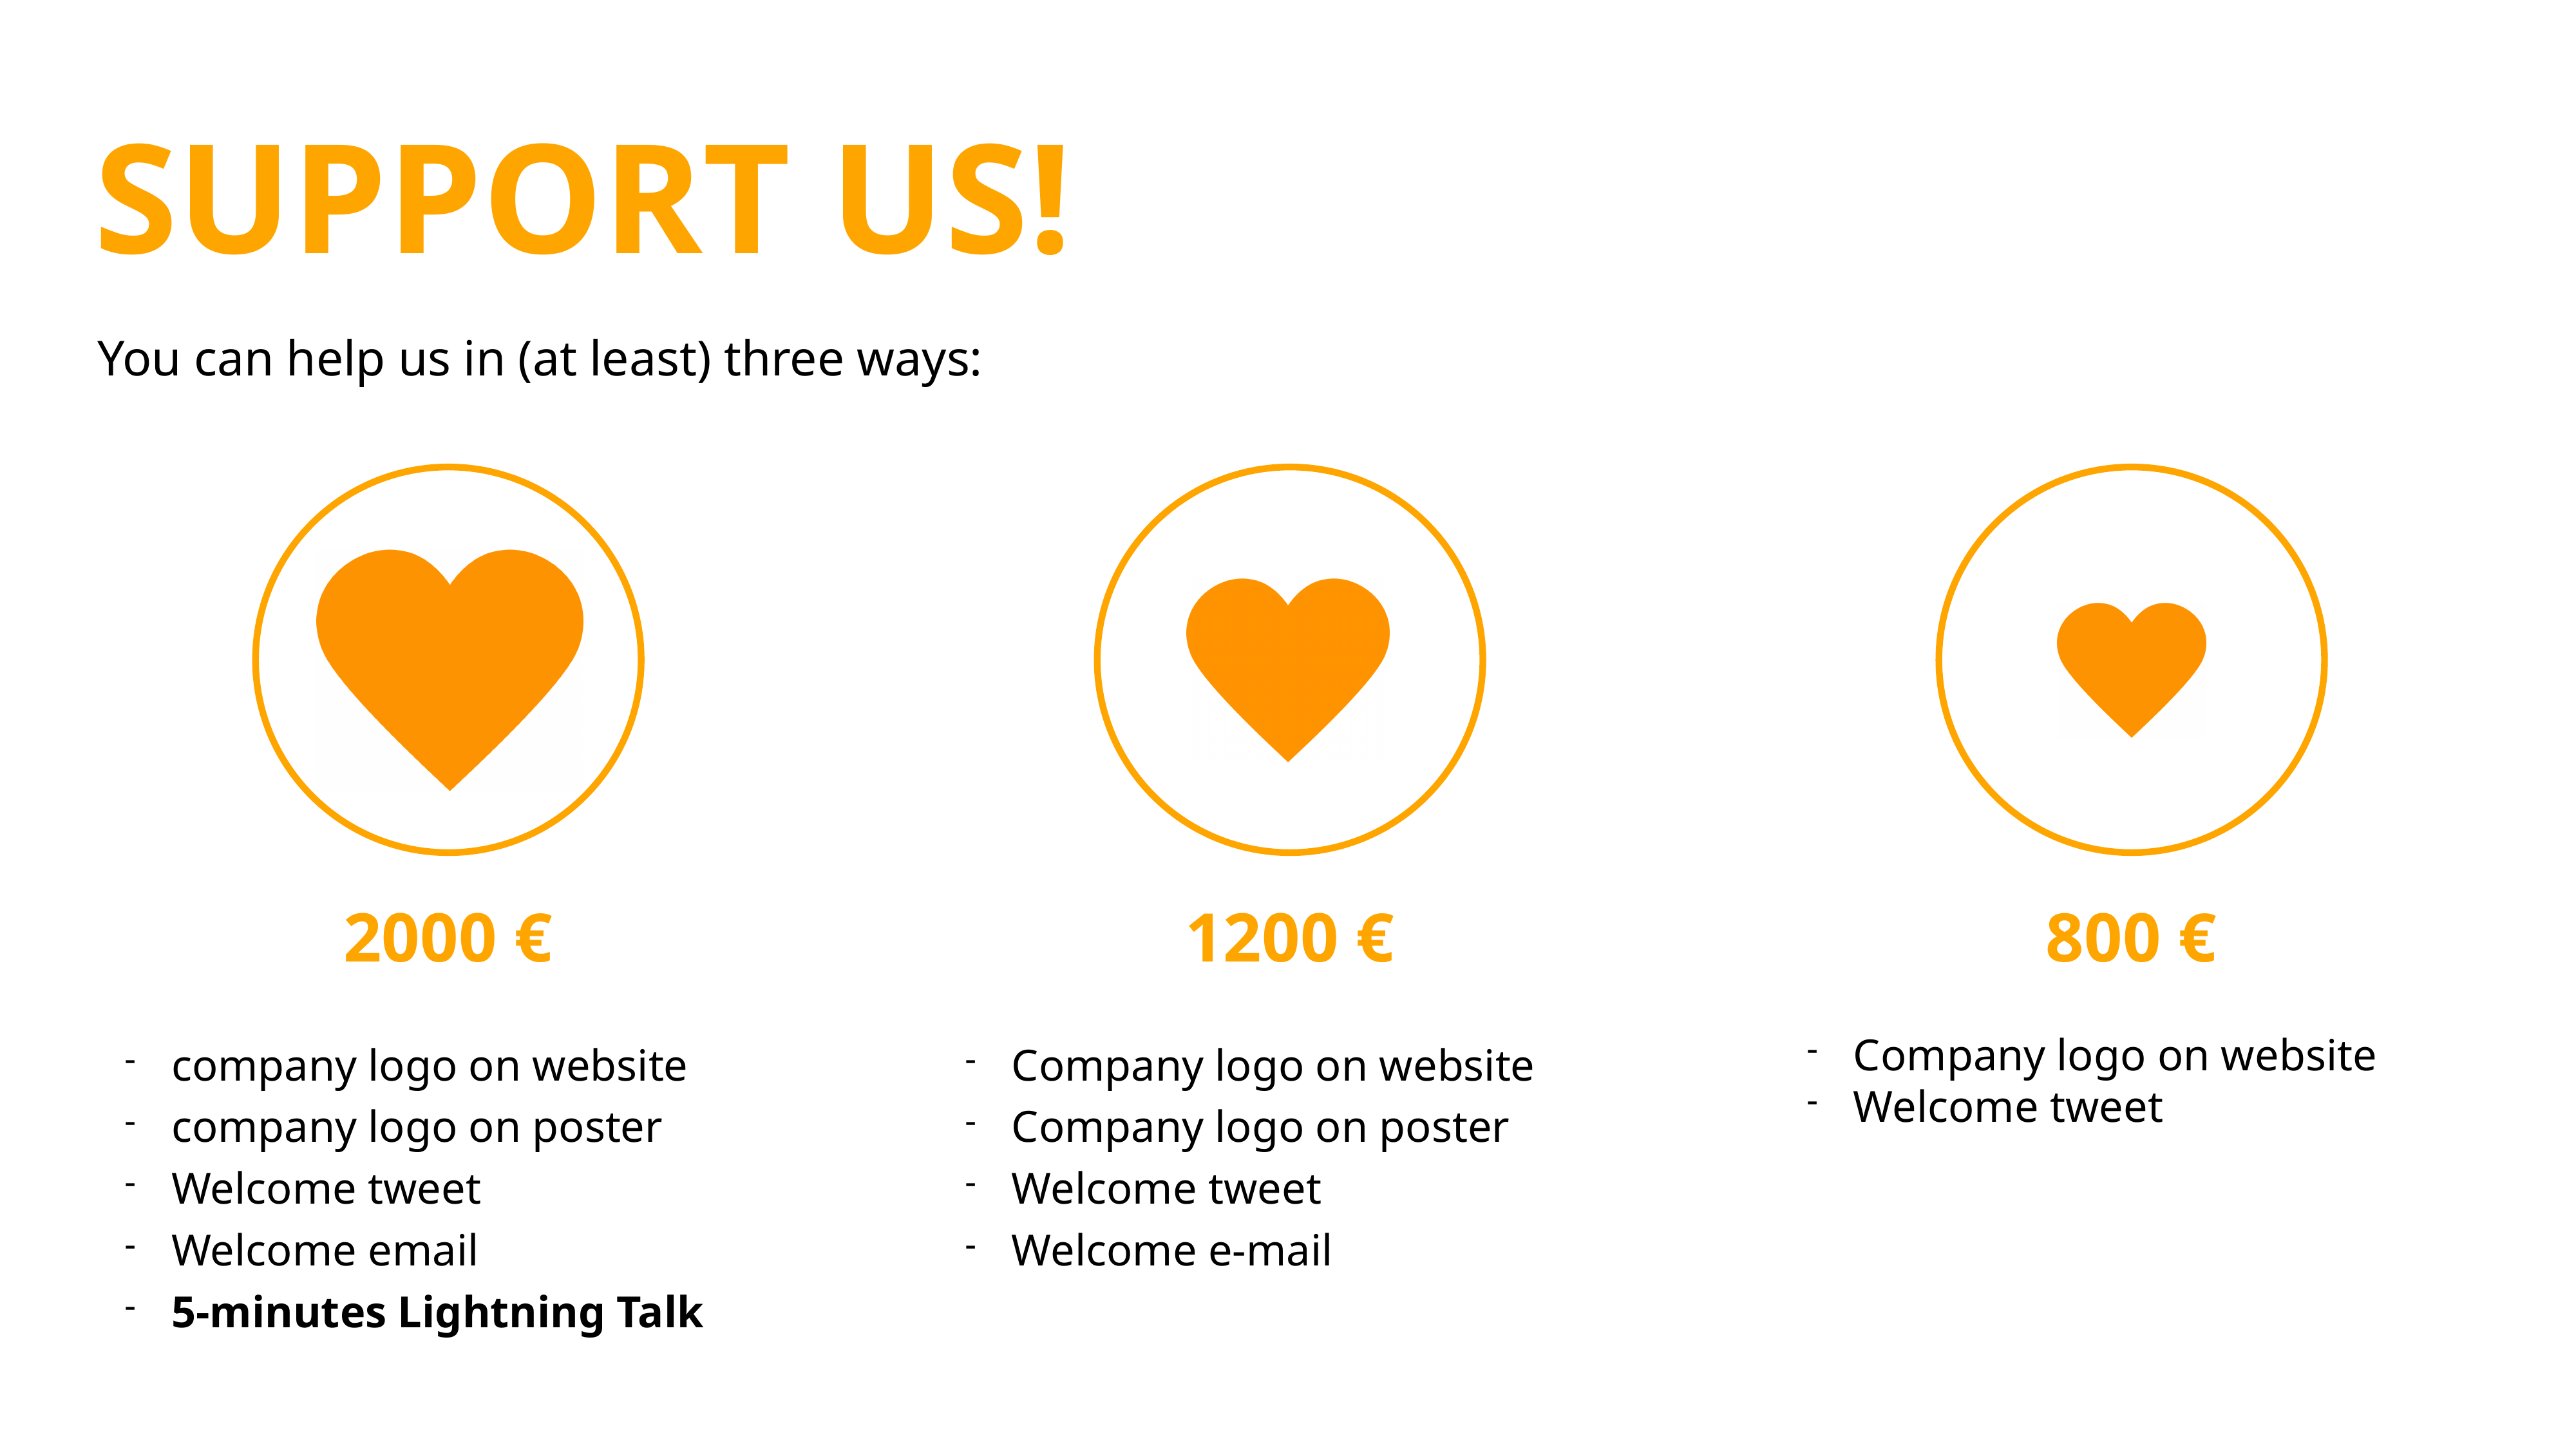

# SUPPORT US!
You can help us in (at least) three ways:
2000 €
1200 €
800 €
company logo on website
company logo on poster
Welcome tweet
Welcome email
5-minutes Lightning Talk
Company logo on website
Company logo on poster
Welcome tweet
Welcome e-mail
Company logo on website
Welcome tweet